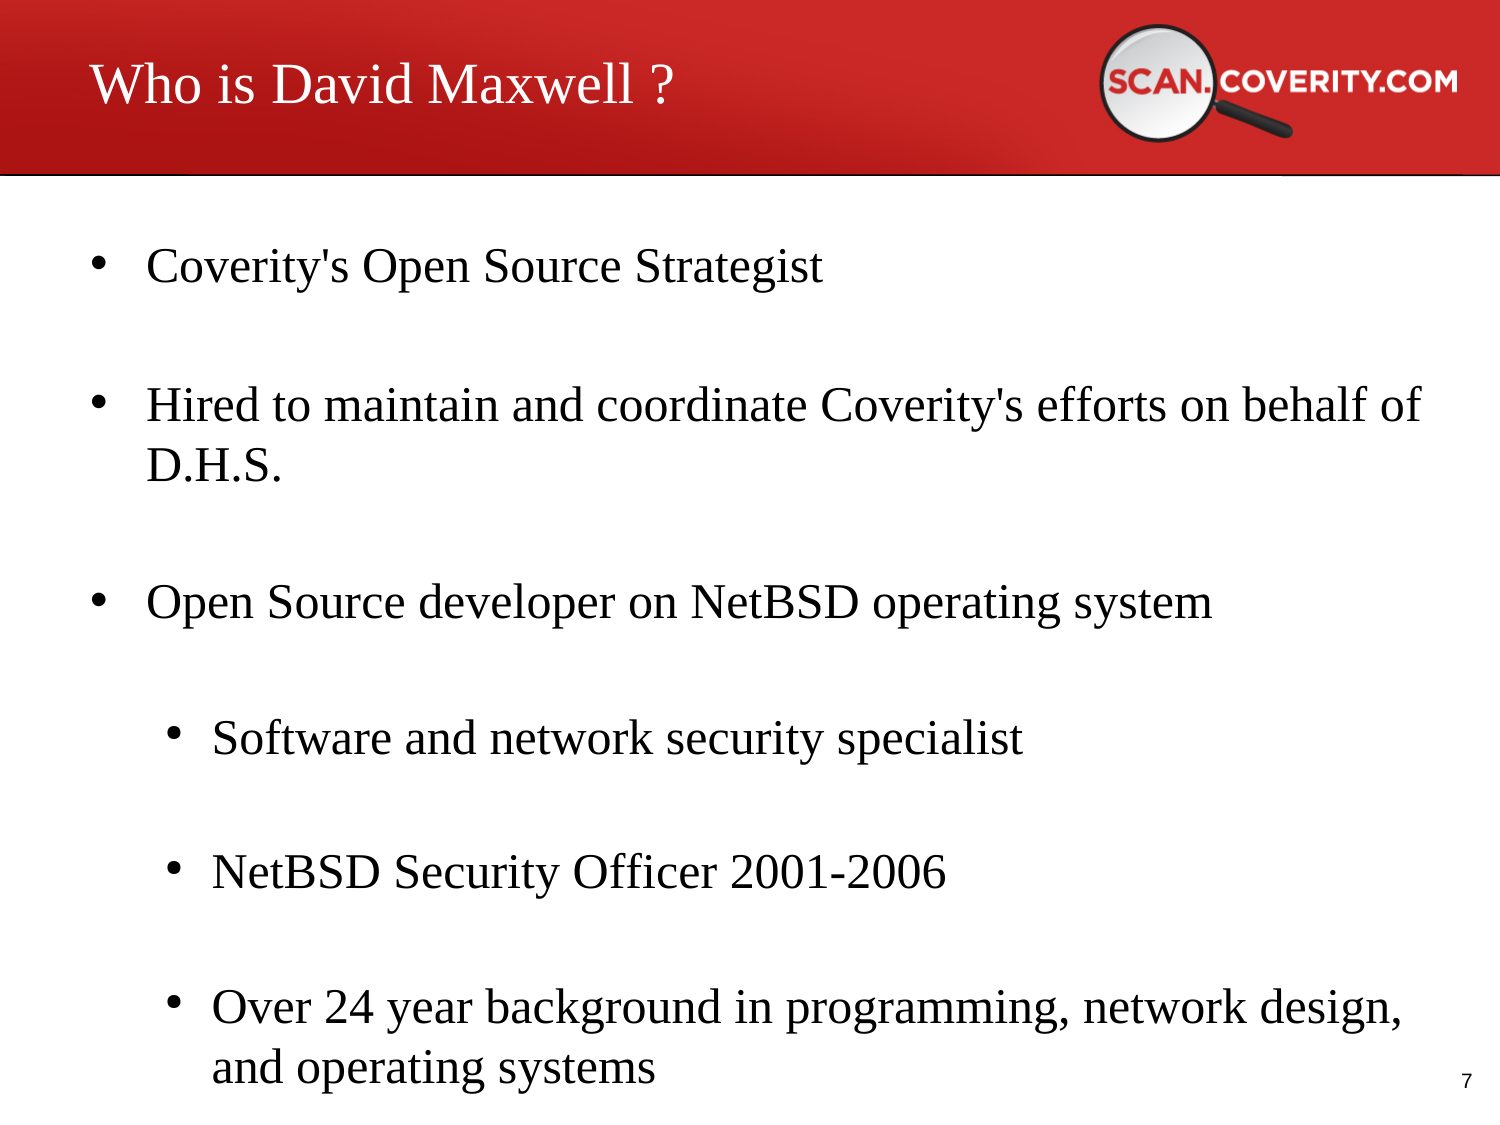

# Who is David Maxwell ?
Coverity's Open Source Strategist
Hired to maintain and coordinate Coverity's efforts on behalf of D.H.S.
Open Source developer on NetBSD operating system
Software and network security specialist
NetBSD Security Officer 2001-2006
Over 24 year background in programming, network design, and operating systems
7